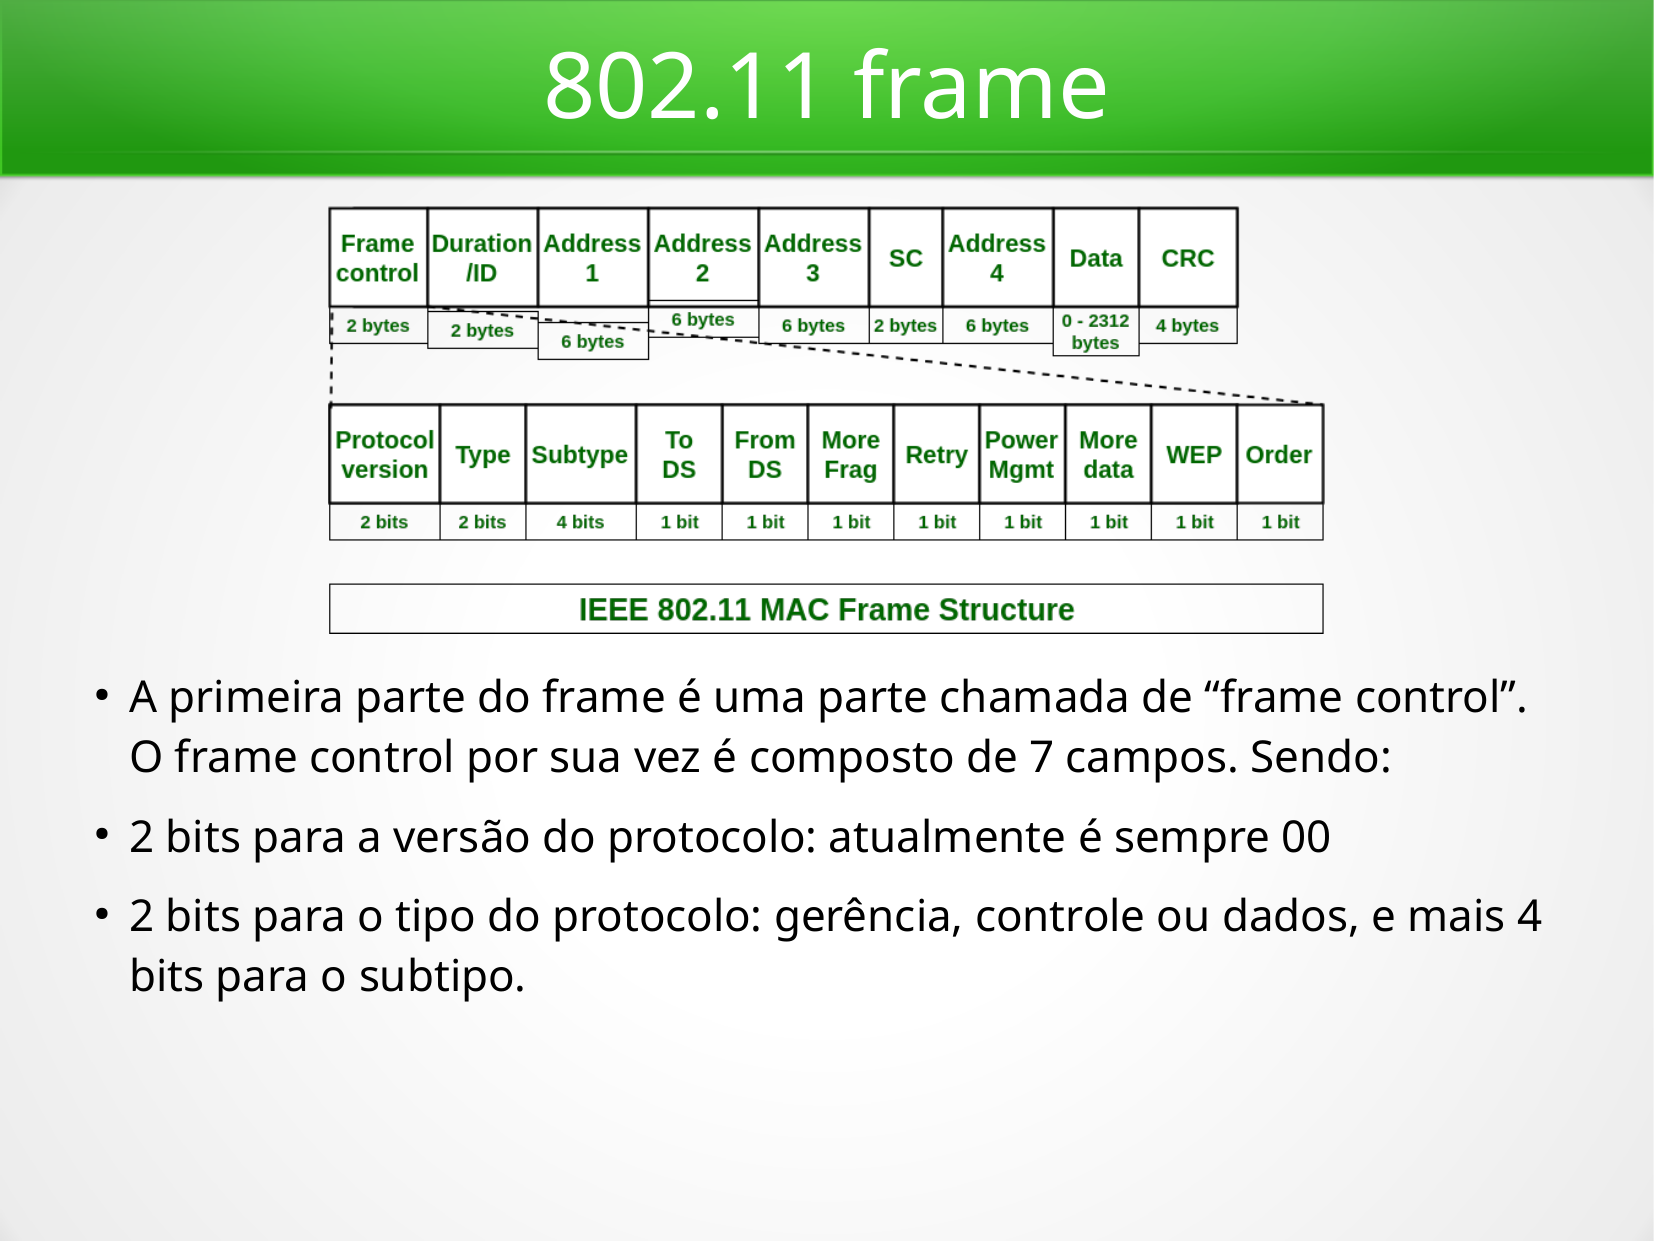

# 802.11 frame
A primeira parte do frame é uma parte chamada de “frame control”. O frame control por sua vez é composto de 7 campos. Sendo:
2 bits para a versão do protocolo: atualmente é sempre 00
2 bits para o tipo do protocolo: gerência, controle ou dados, e mais 4 bits para o subtipo.